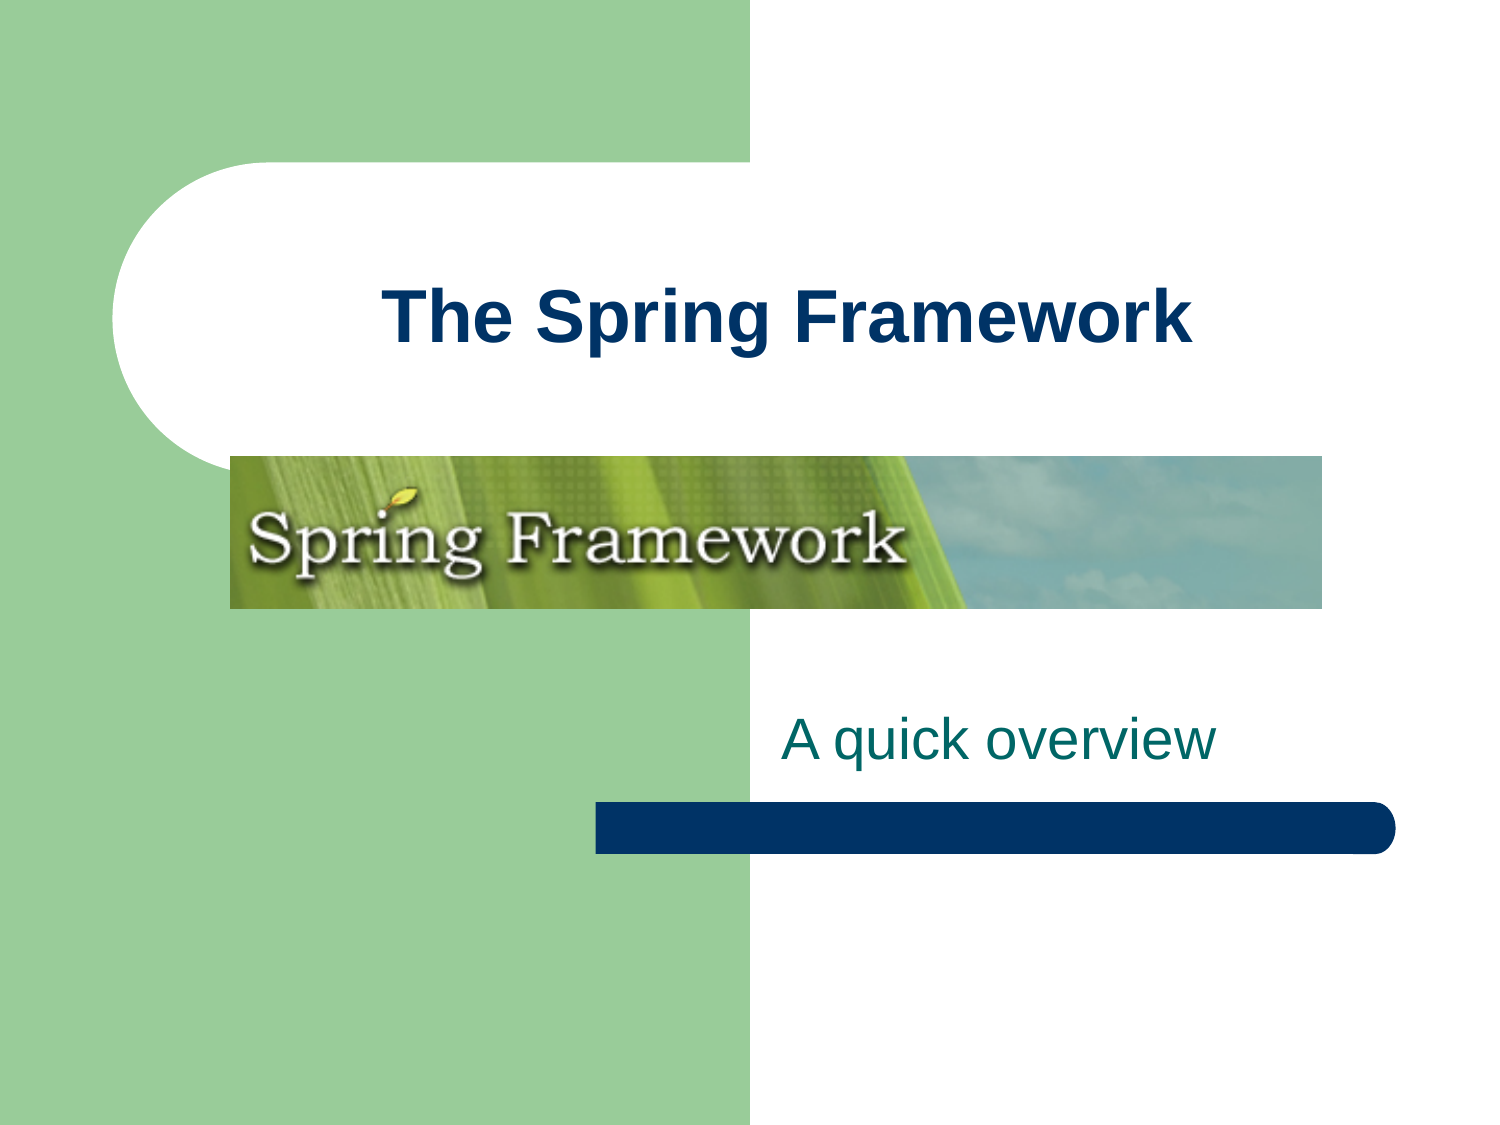

# The Spring Framework
A quick overview